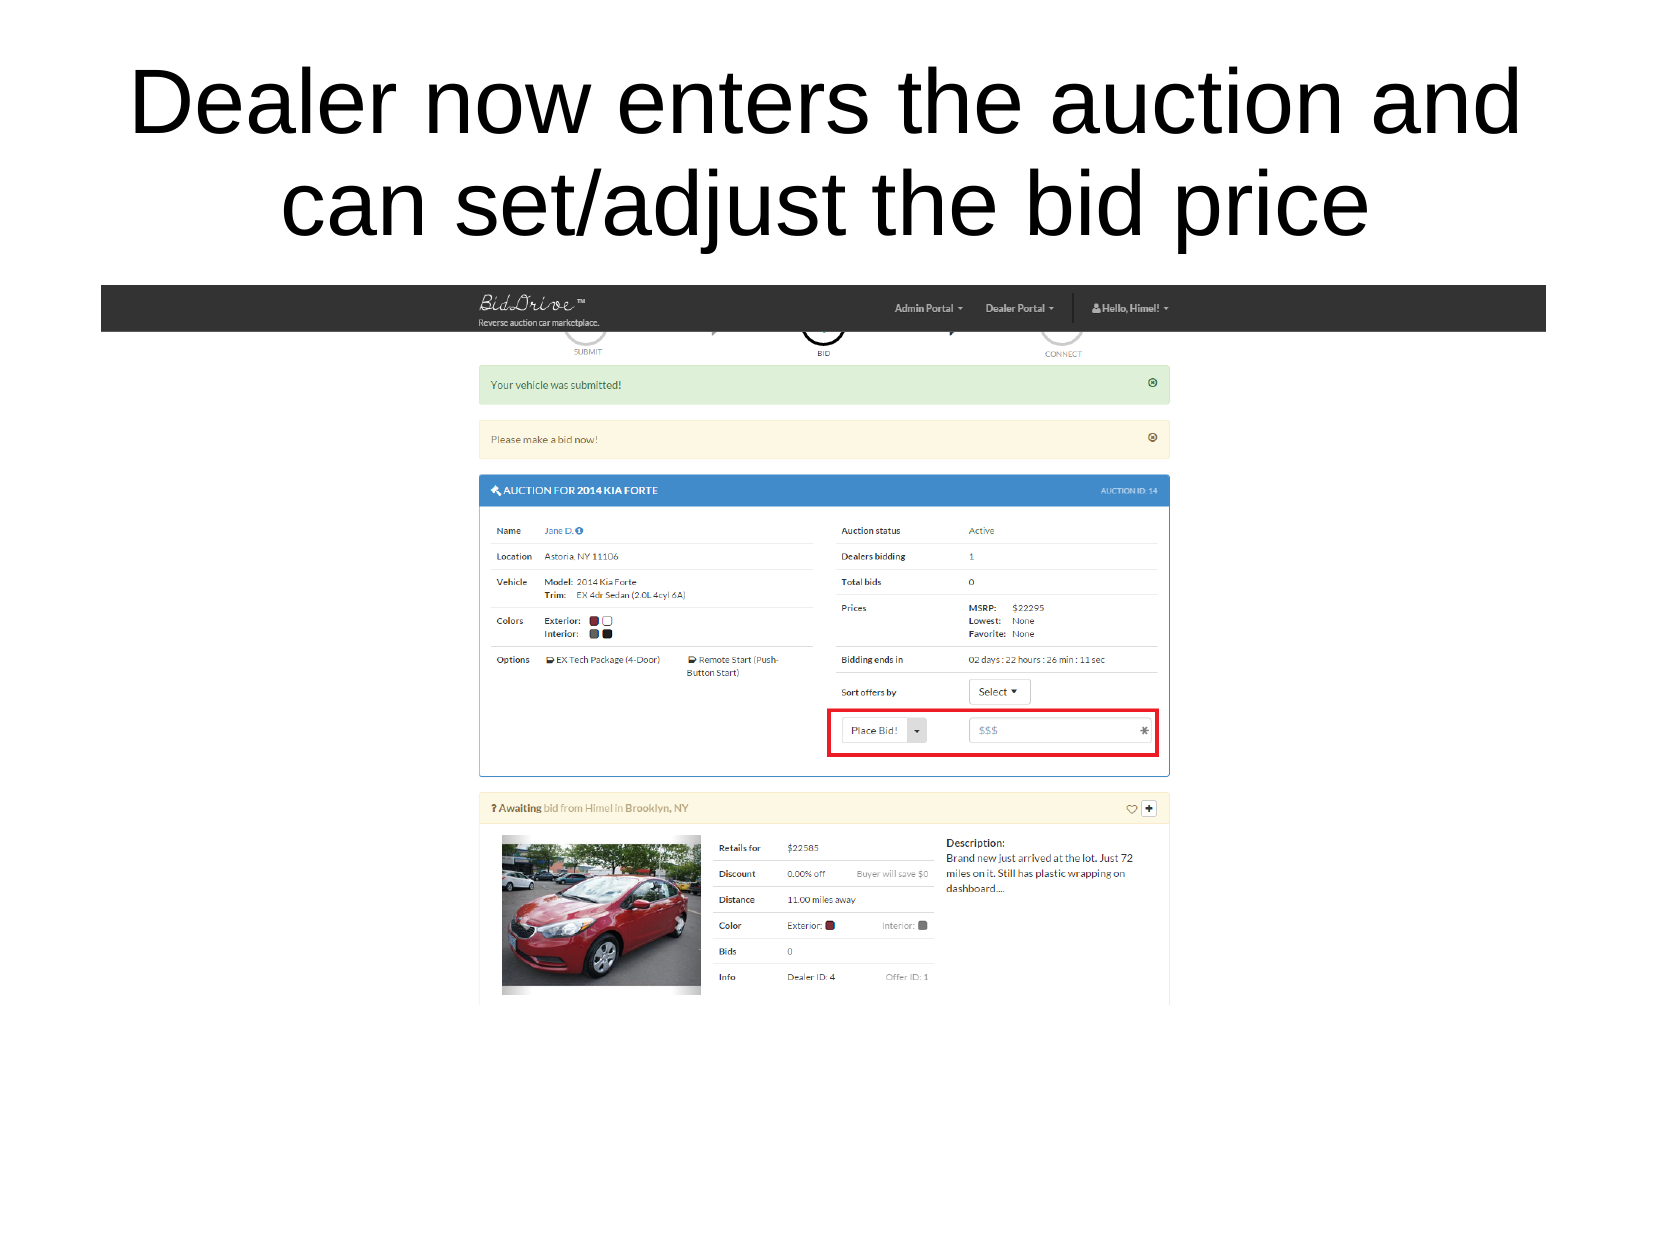

# Dealer now enters the auction and can set/adjust the bid price